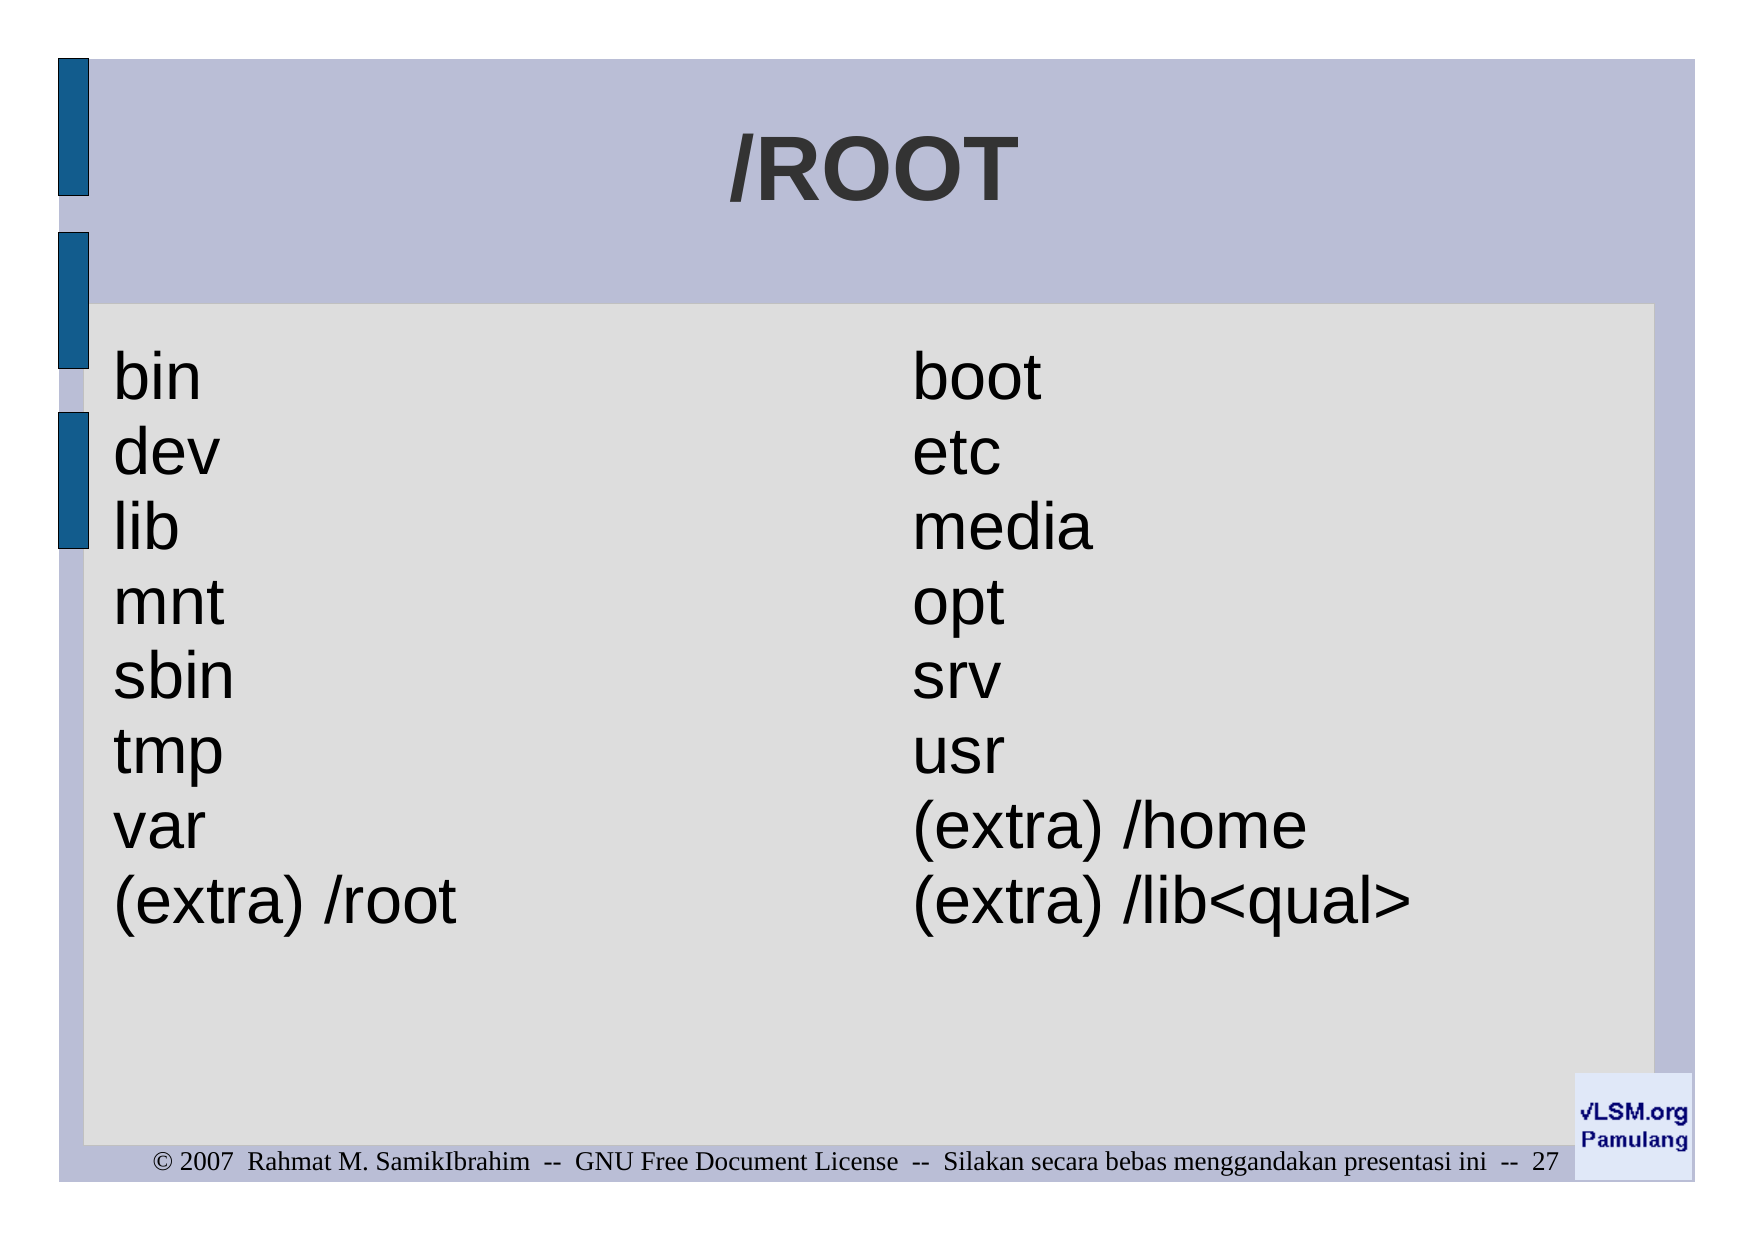

# /ROOT
bin
dev
lib
mnt
sbin
tmp
var
(extra) /root
boot
etc
media
opt
srv
usr
(extra) /home
(extra) /lib<qual>